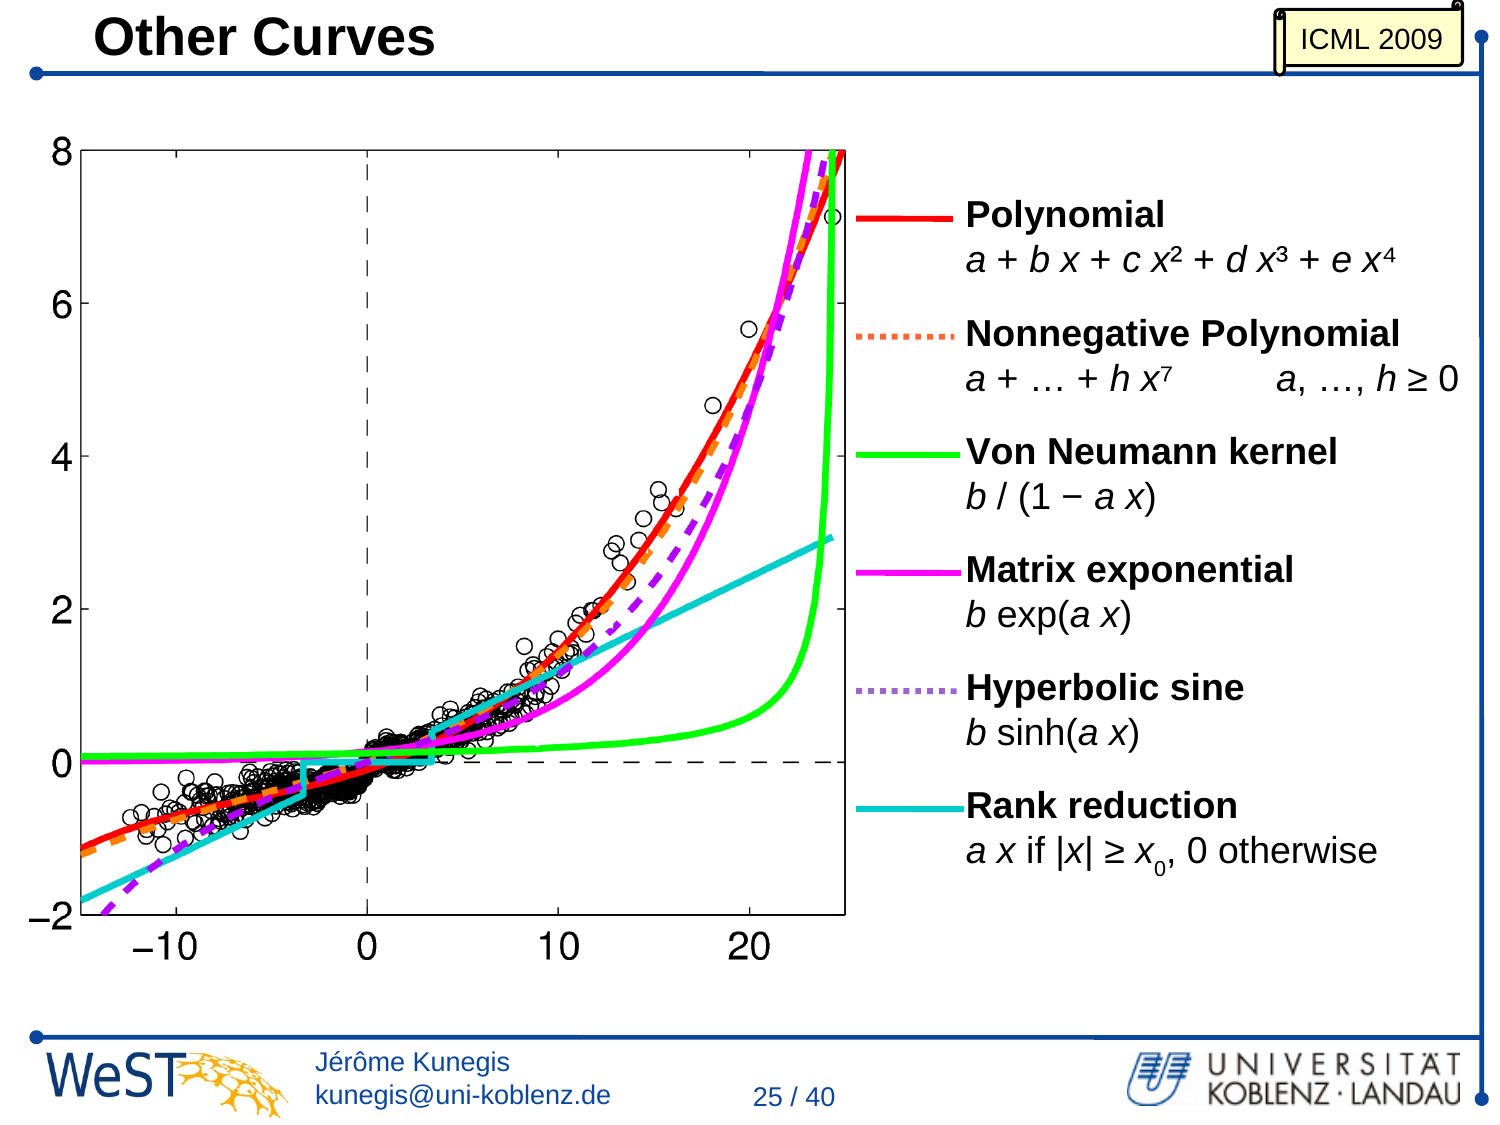

ICML 2009
Other Curves
Polynomial
a + b x + c x² + d x³ + e x⁴
Nonnegative Polynomial
a + … + h x⁷		 a, …, h ≥ 0
Von Neumann kernel
b / (1 − a x)
Matrix exponential
b exp(a x)
Hyperbolic sine
b sinh(a x)
Rank reduction
a x if |x| ≥ x0, 0 otherwise